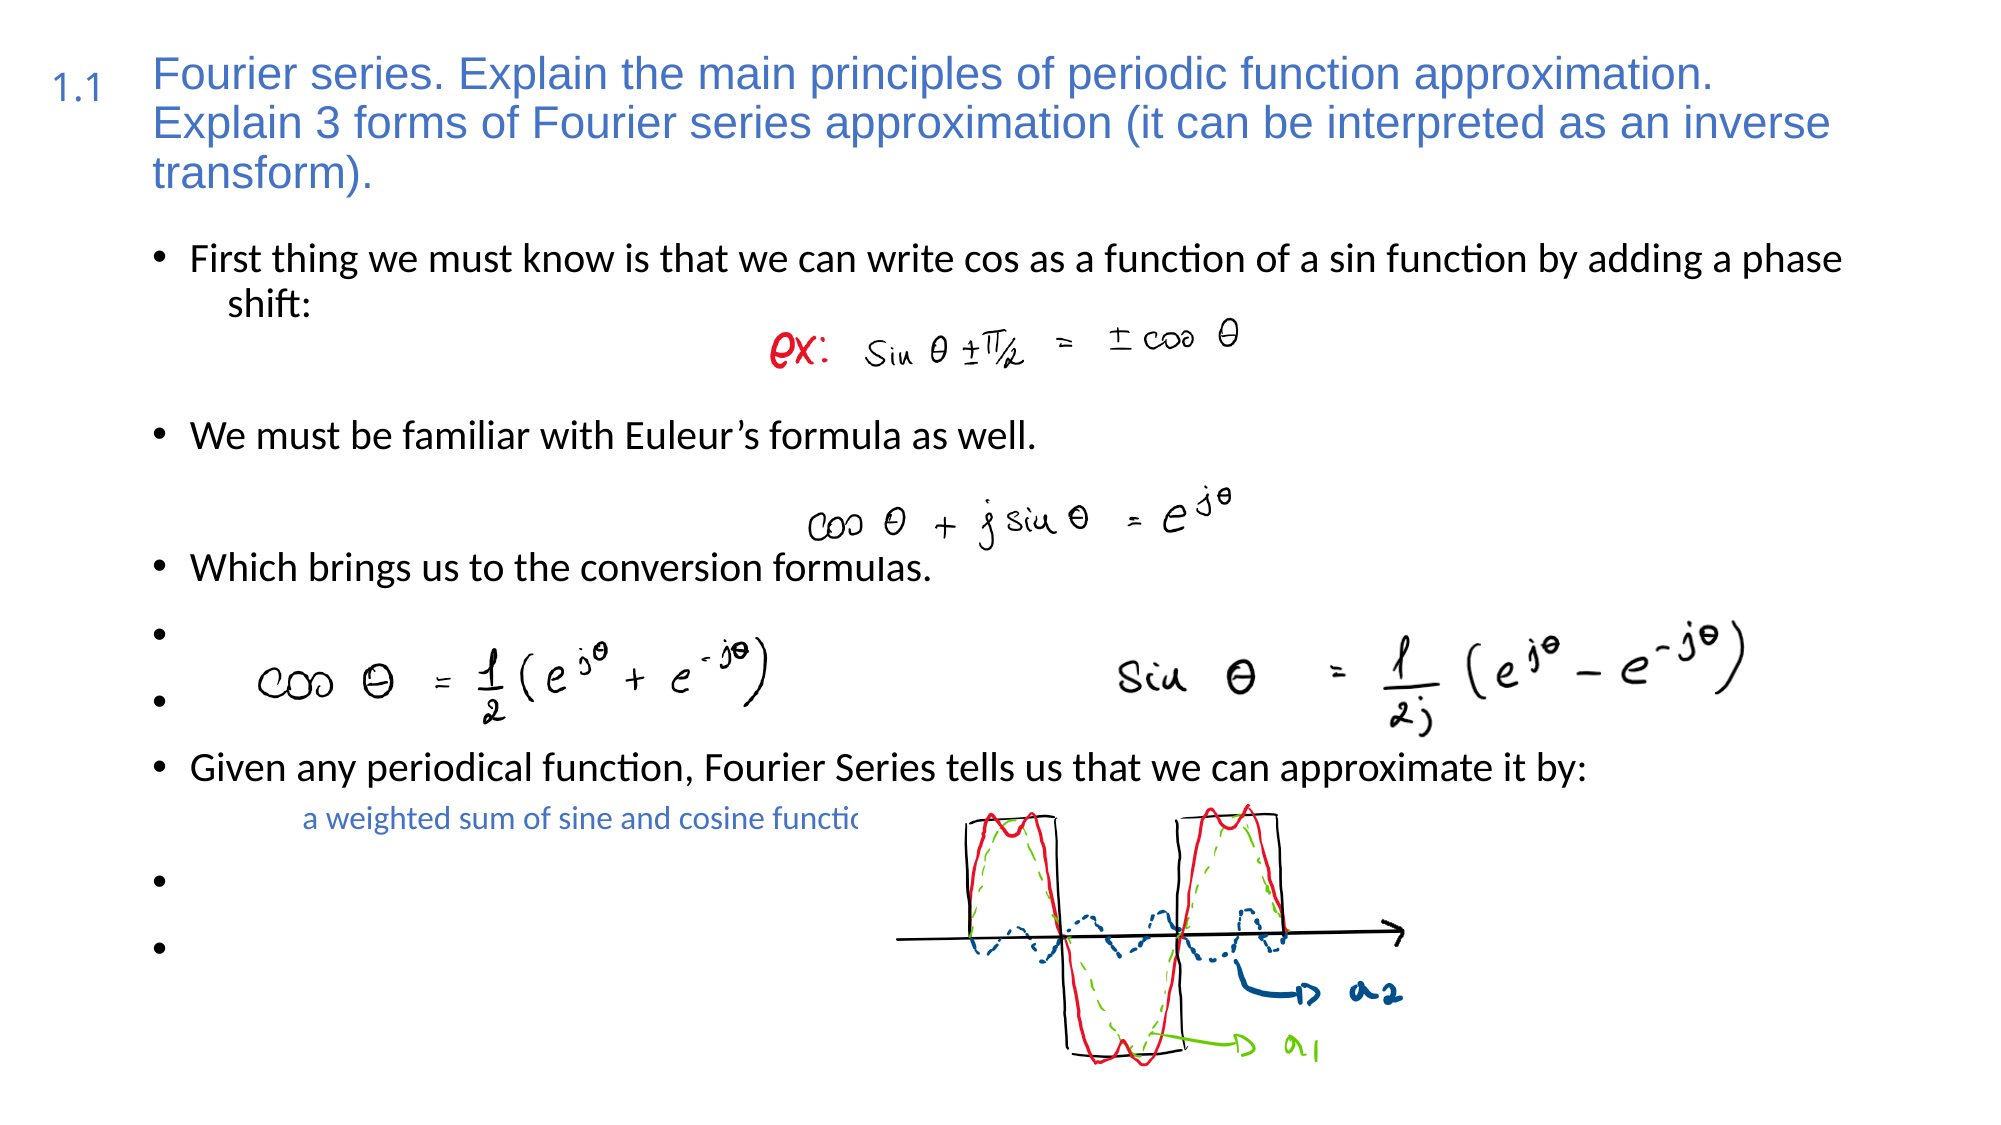

# Fourier series. Explain the main principles of periodic function approximation. Explain 3 forms of Fourier series approximation (it can be interpreted as an inverse transform).
1.1
First thing we must know is that we can write cos as a function of a sin function by adding a phase shift:
We must be familiar with Euleur’s formula as well.
Which brings us to the conversion formulas.
Given any periodical function, Fourier Series tells us that we can approximate it by:
a weighted sum of sine and cosine functions